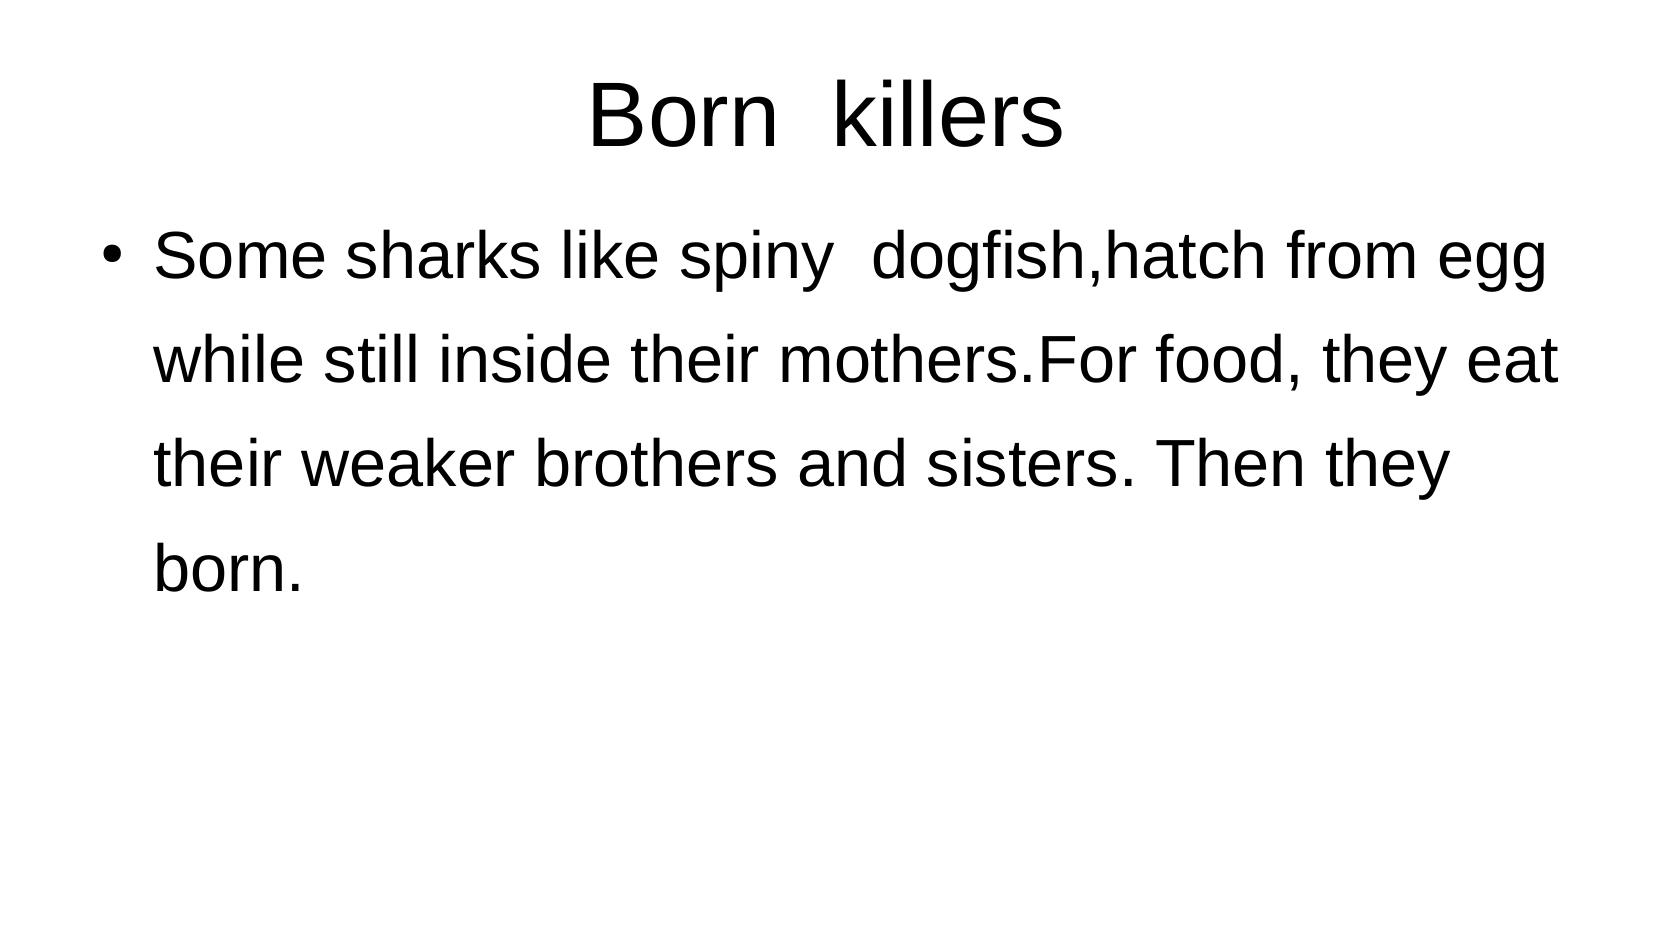

# Born killers
Some sharks like spiny dogfish,hatch from egg
while still inside their mothers.For food, they eat
their weaker brothers and sisters. Then they
born.